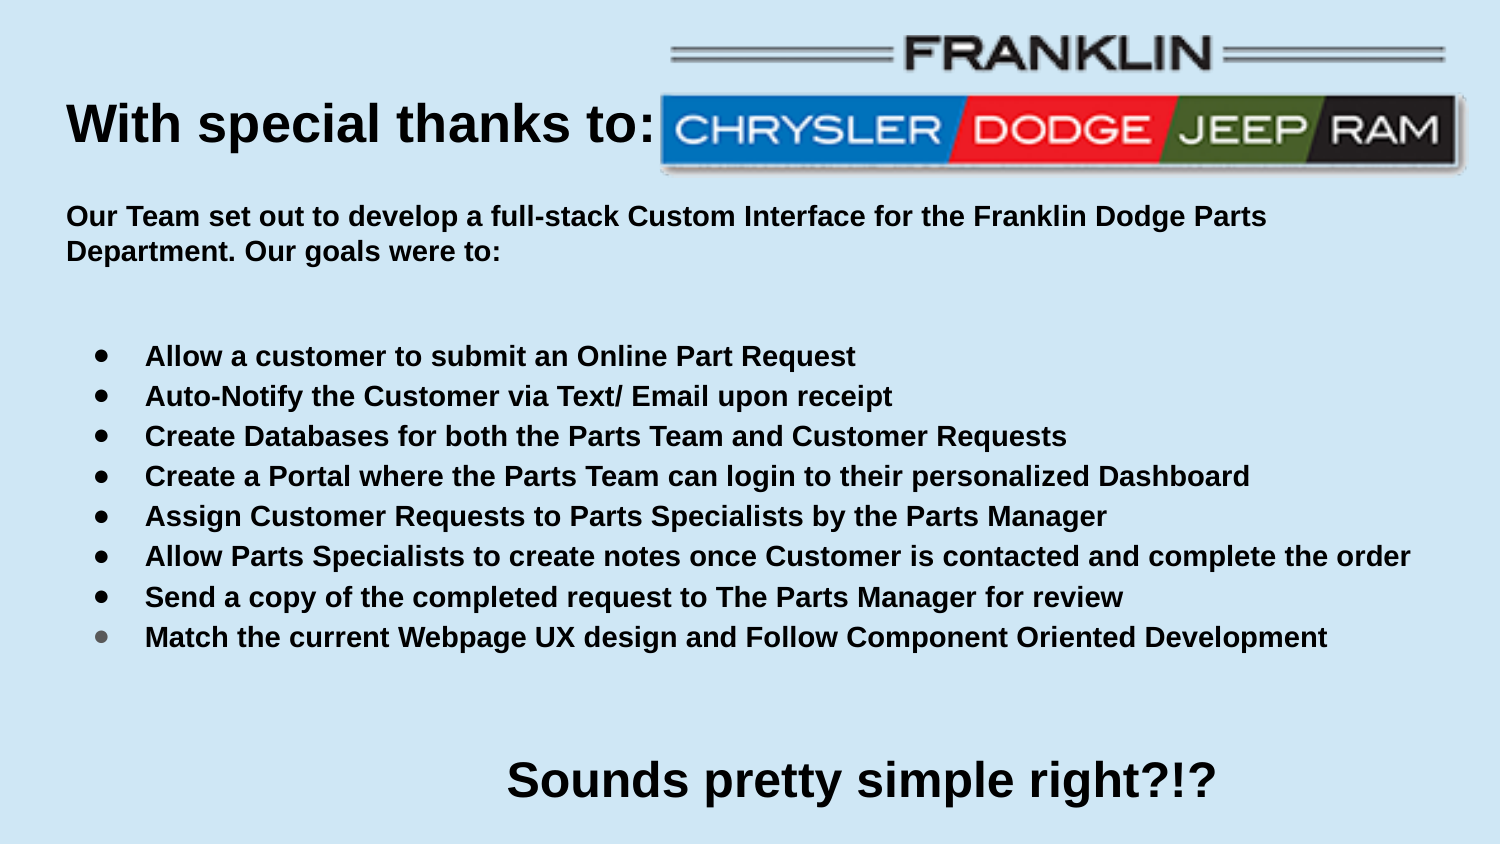

# With special thanks to:
Our Team set out to develop a full-stack Custom Interface for the Franklin Dodge Parts Department. Our goals were to:
Allow a customer to submit an Online Part Request
Auto-Notify the Customer via Text/ Email upon receipt
Create Databases for both the Parts Team and Customer Requests
Create a Portal where the Parts Team can login to their personalized Dashboard
Assign Customer Requests to Parts Specialists by the Parts Manager
Allow Parts Specialists to create notes once Customer is contacted and complete the order
Send a copy of the completed request to The Parts Manager for review
Match the current Webpage UX design and Follow Component Oriented Development
Sounds pretty simple right?!?